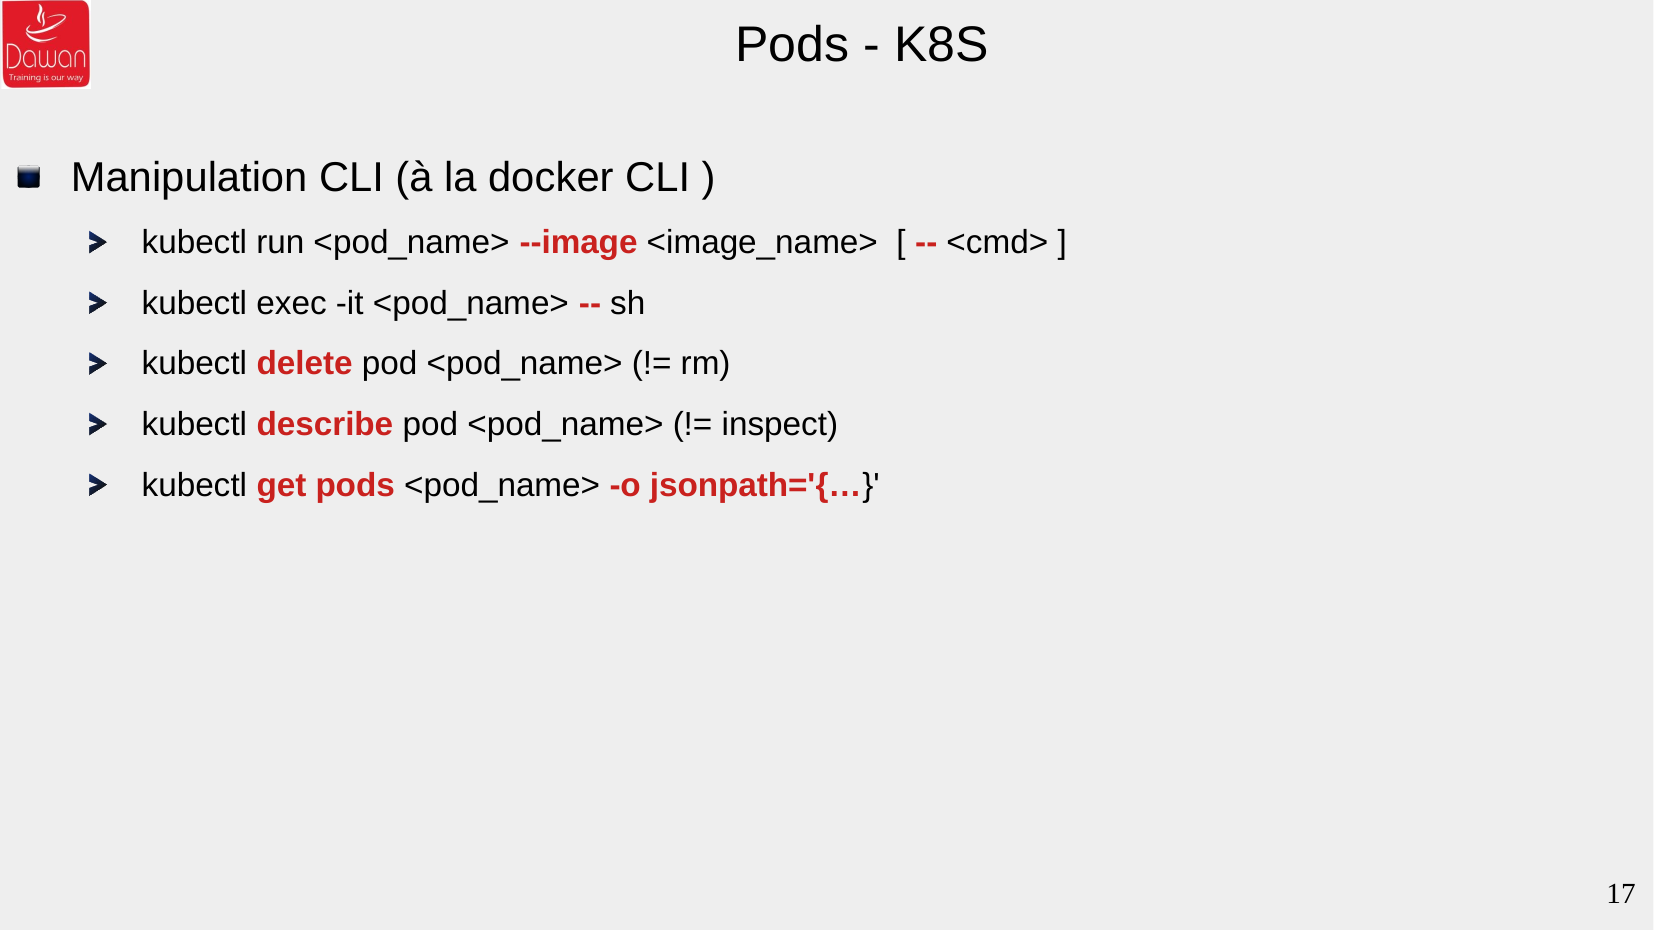

# Pods - K8S
Manipulation CLI (à la docker CLI )
kubectl run <pod_name> --image <image_name> [ -- <cmd> ]
kubectl exec -it <pod_name> -- sh
kubectl delete pod <pod_name> (!= rm)
kubectl describe pod <pod_name> (!= inspect)
kubectl get pods <pod_name> -o jsonpath='{…}'
17